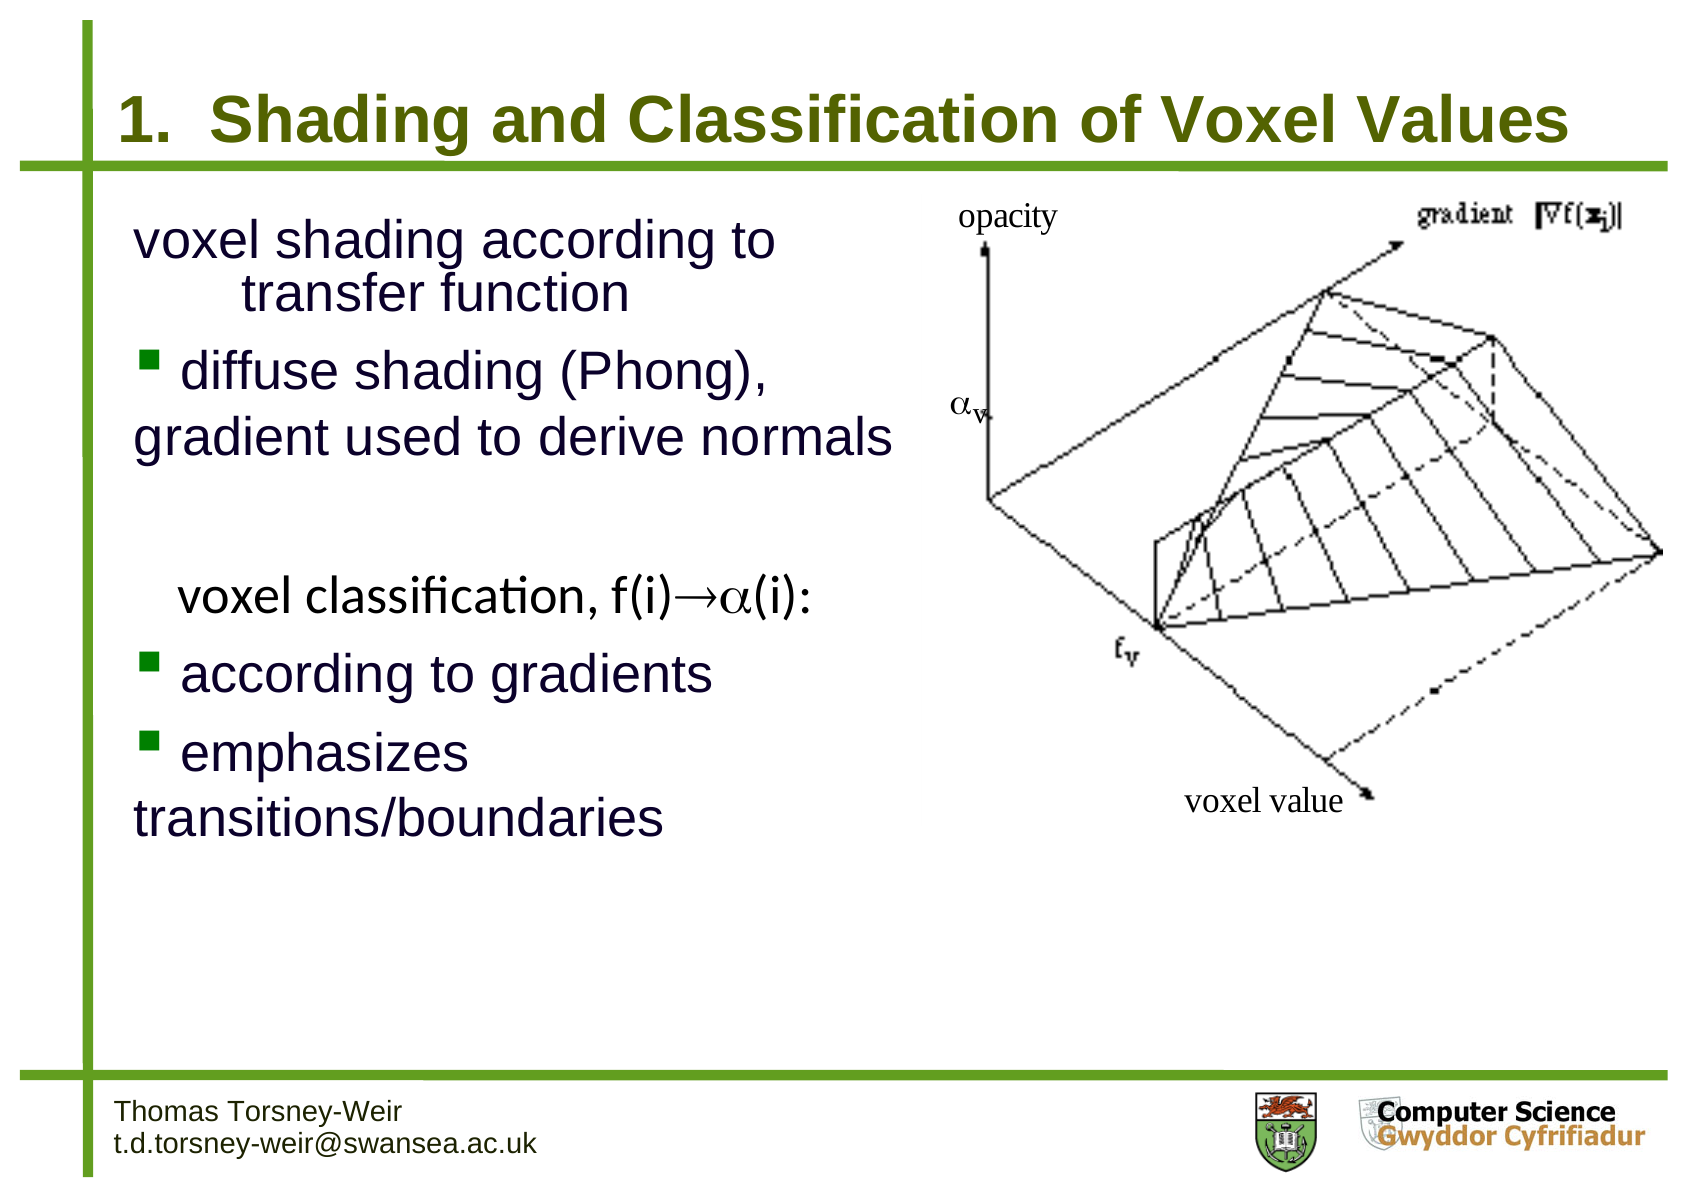

# 1. Shading and Classification of Voxel Values
voxel shading according to transfer function
 diffuse shading (Phong), gradient used to derive normals
 voxel classification, f(i)(i):
 according to gradients
 emphasizes transitions/boundaries